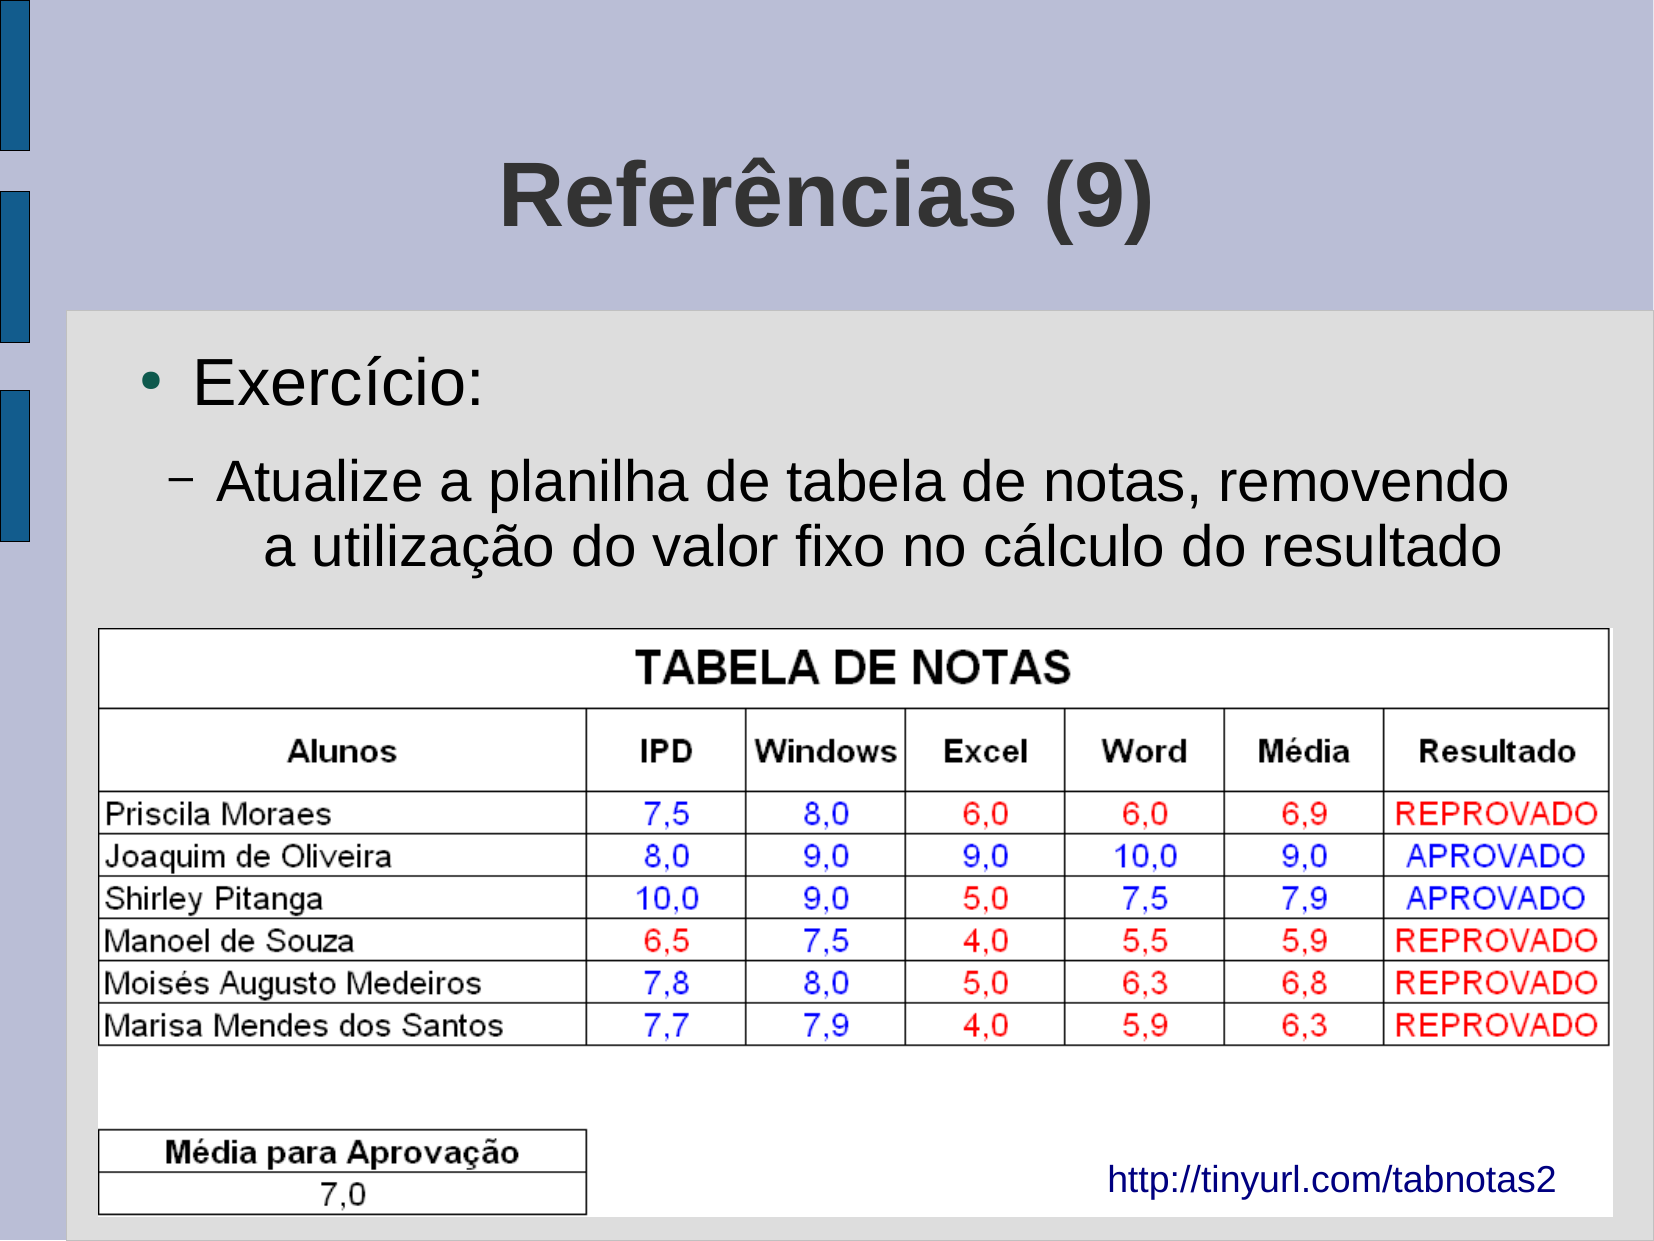

# Referências (9)
Exercício:
Atualize a planilha de tabela de notas, removendo a utilização do valor fixo no cálculo do resultado
http://tinyurl.com/tabnotas2